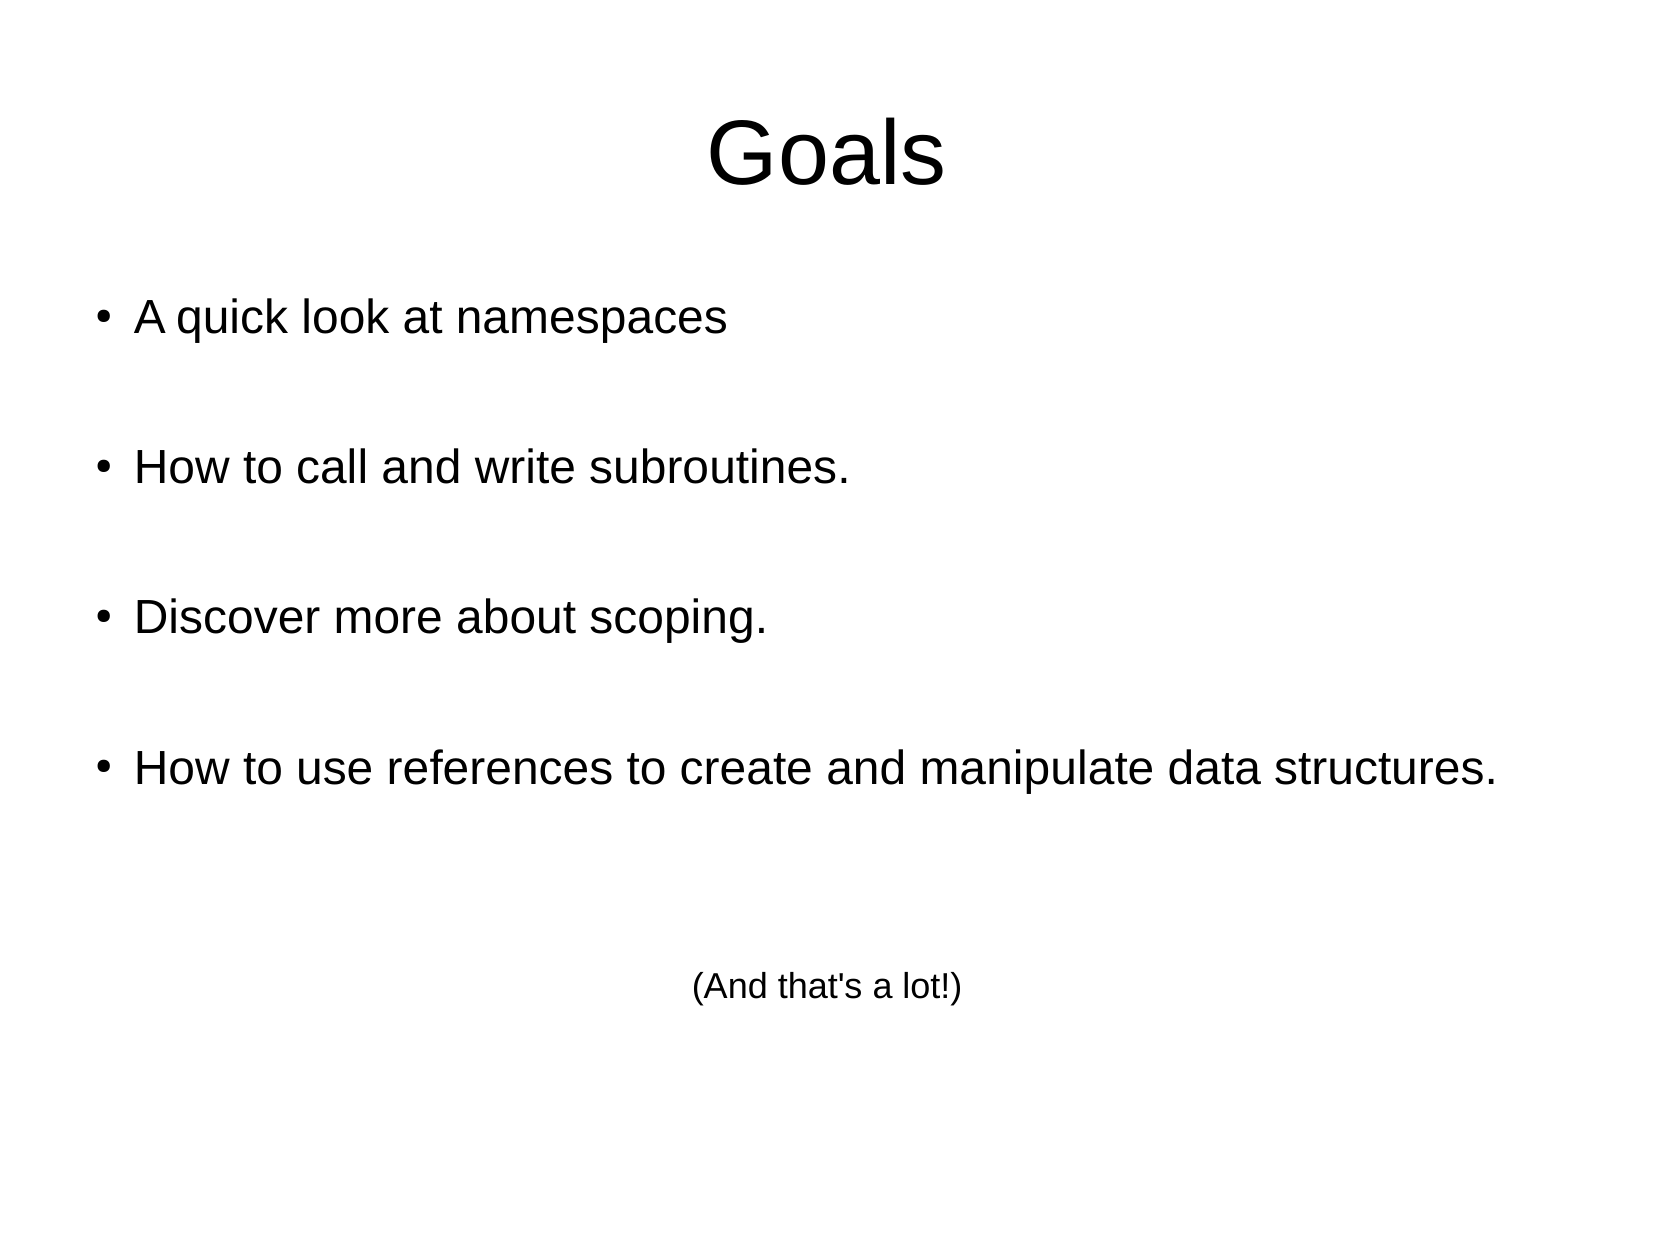

# Goals
A quick look at namespaces
How to call and write subroutines.
Discover more about scoping.
How to use references to create and manipulate data structures.
(And that's a lot!)